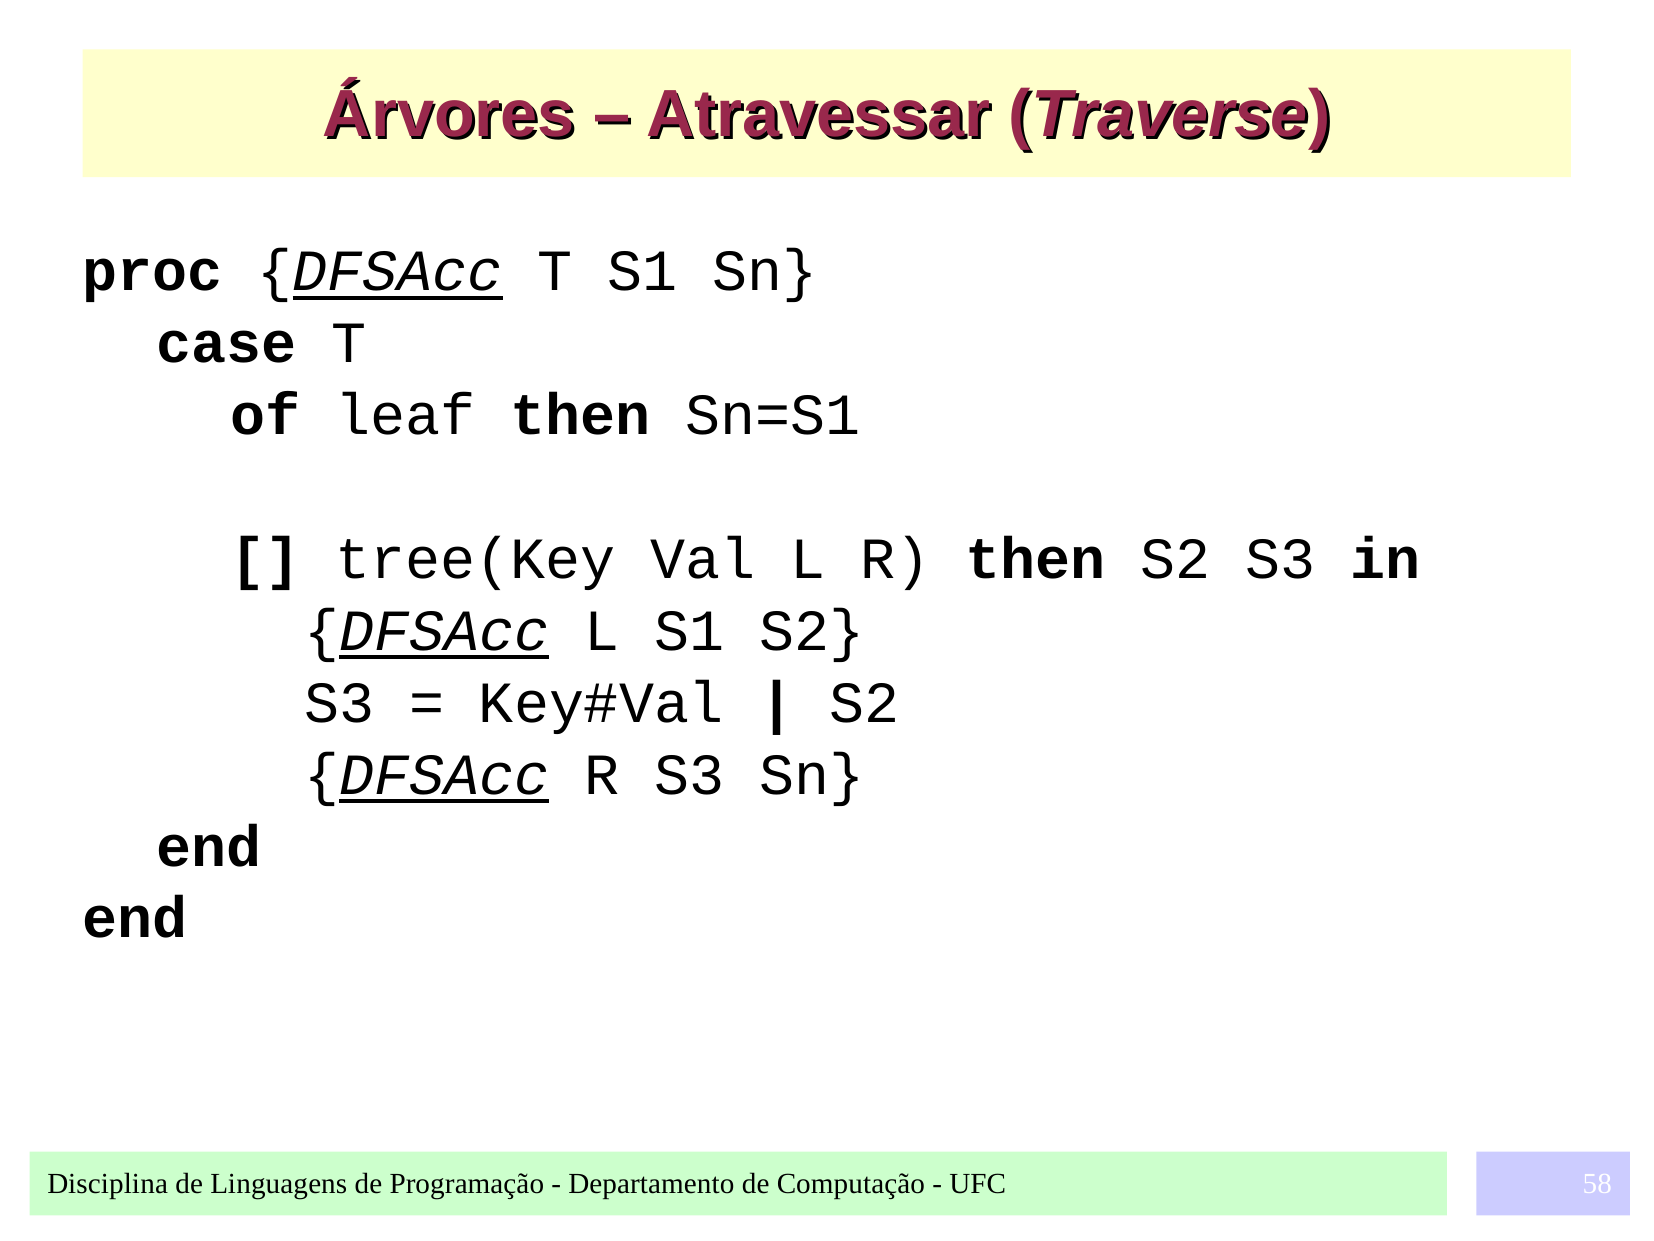

# Árvores – Atravessar (Traverse)
proc {DFSAcc T S1 Sn}
	case T
		of leaf then Sn=S1
		[] tree(Key Val L R) then S2 S3 in
			{DFSAcc L S1 S2}
			S3 = Key#Val | S2
			{DFSAcc R S3 Sn}
	end
end
Disciplina de Linguagens de Programação - Departamento de Computação - UFC
58